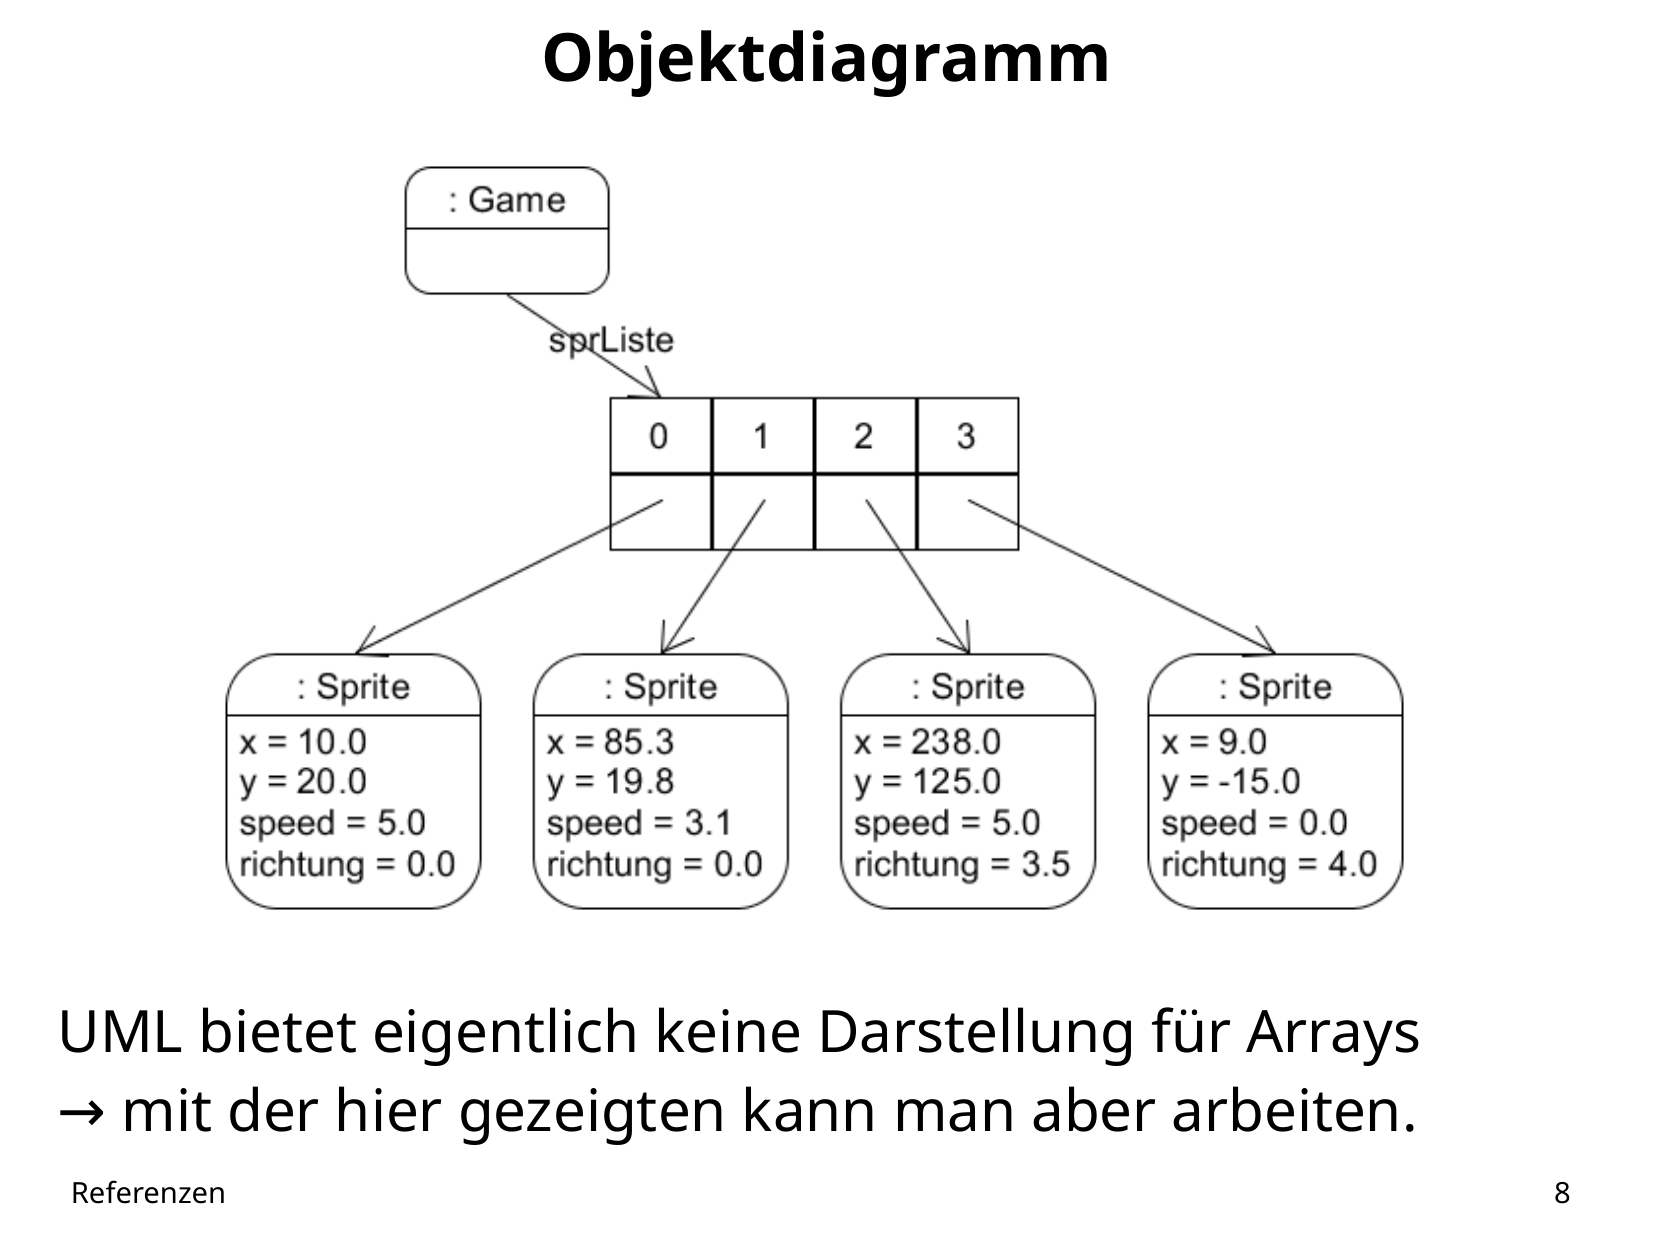

# Objektdiagramm
UML bietet eigentlich keine Darstellung für Arrays
→ mit der hier gezeigten kann man aber arbeiten.
Referenzen
8